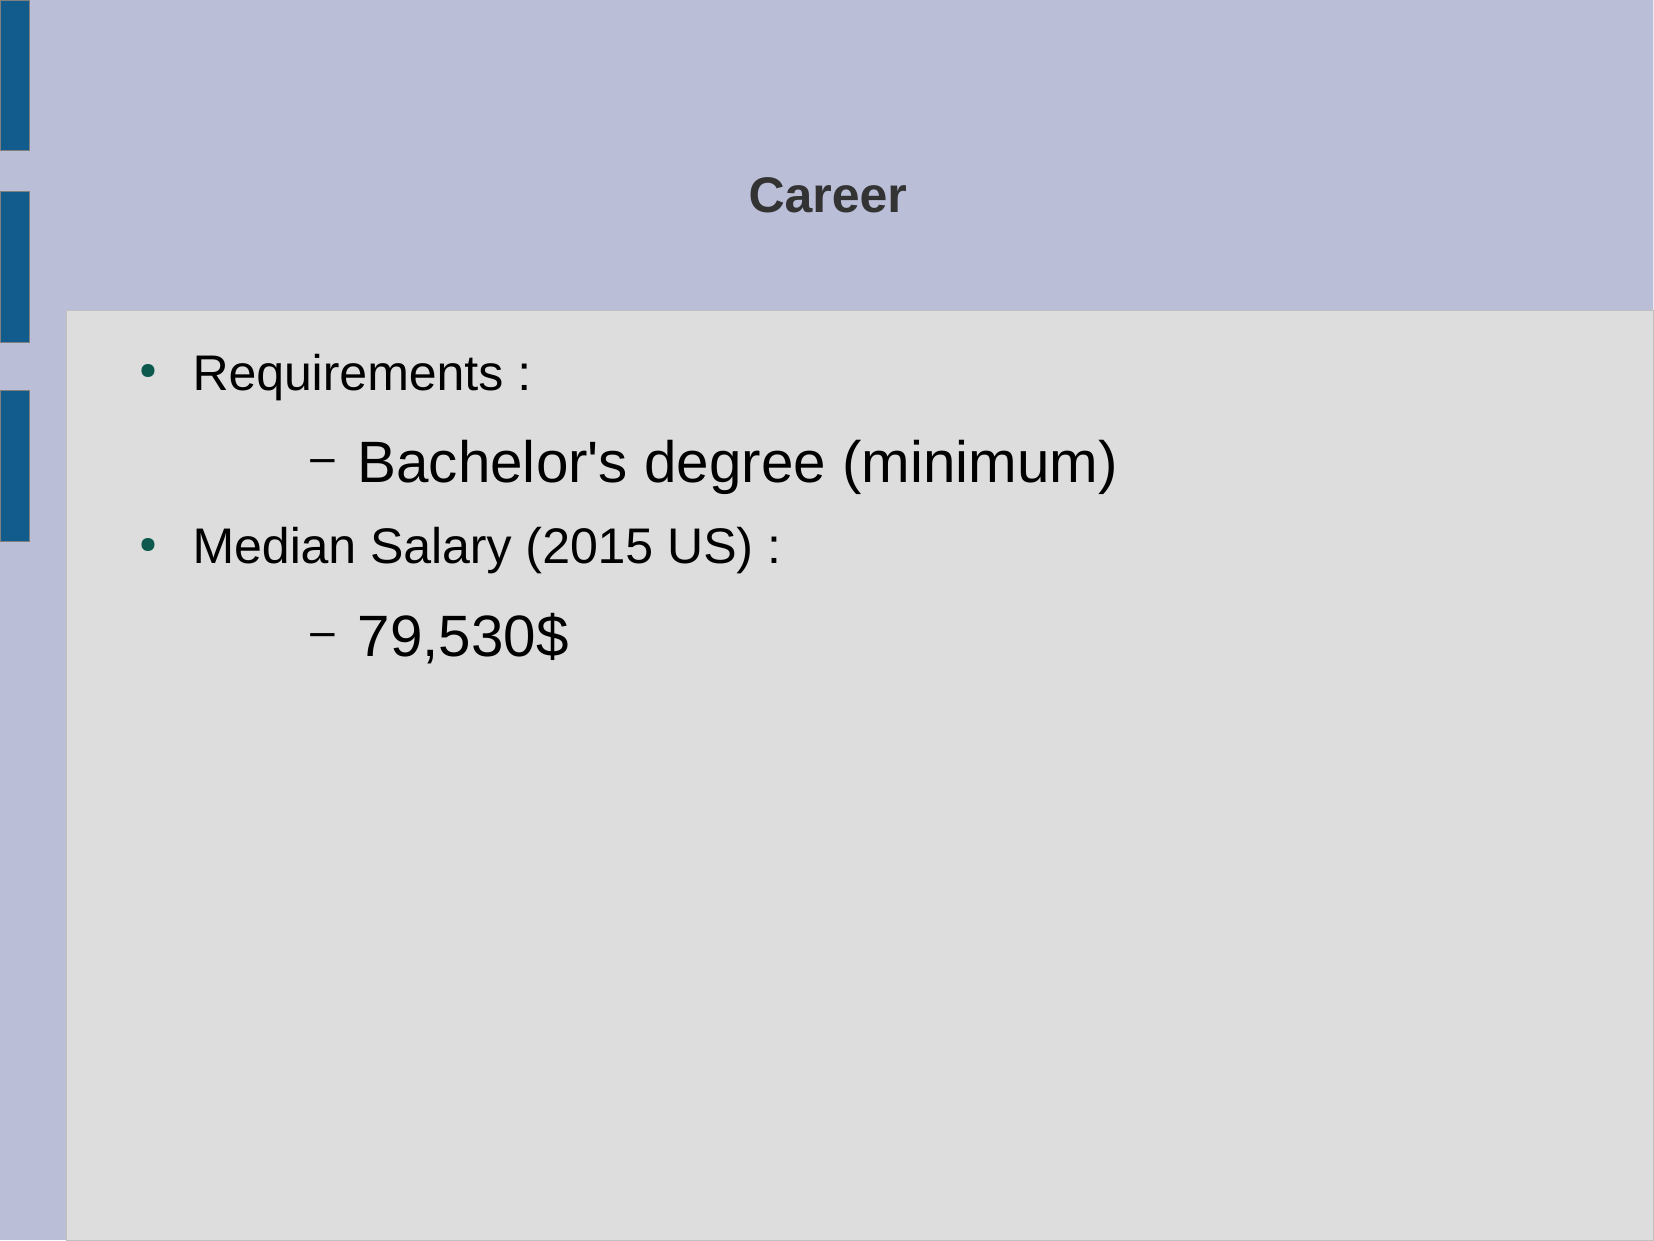

# Career
Requirements :
Bachelor's degree (minimum)
Median Salary (2015 US) :
79,530$